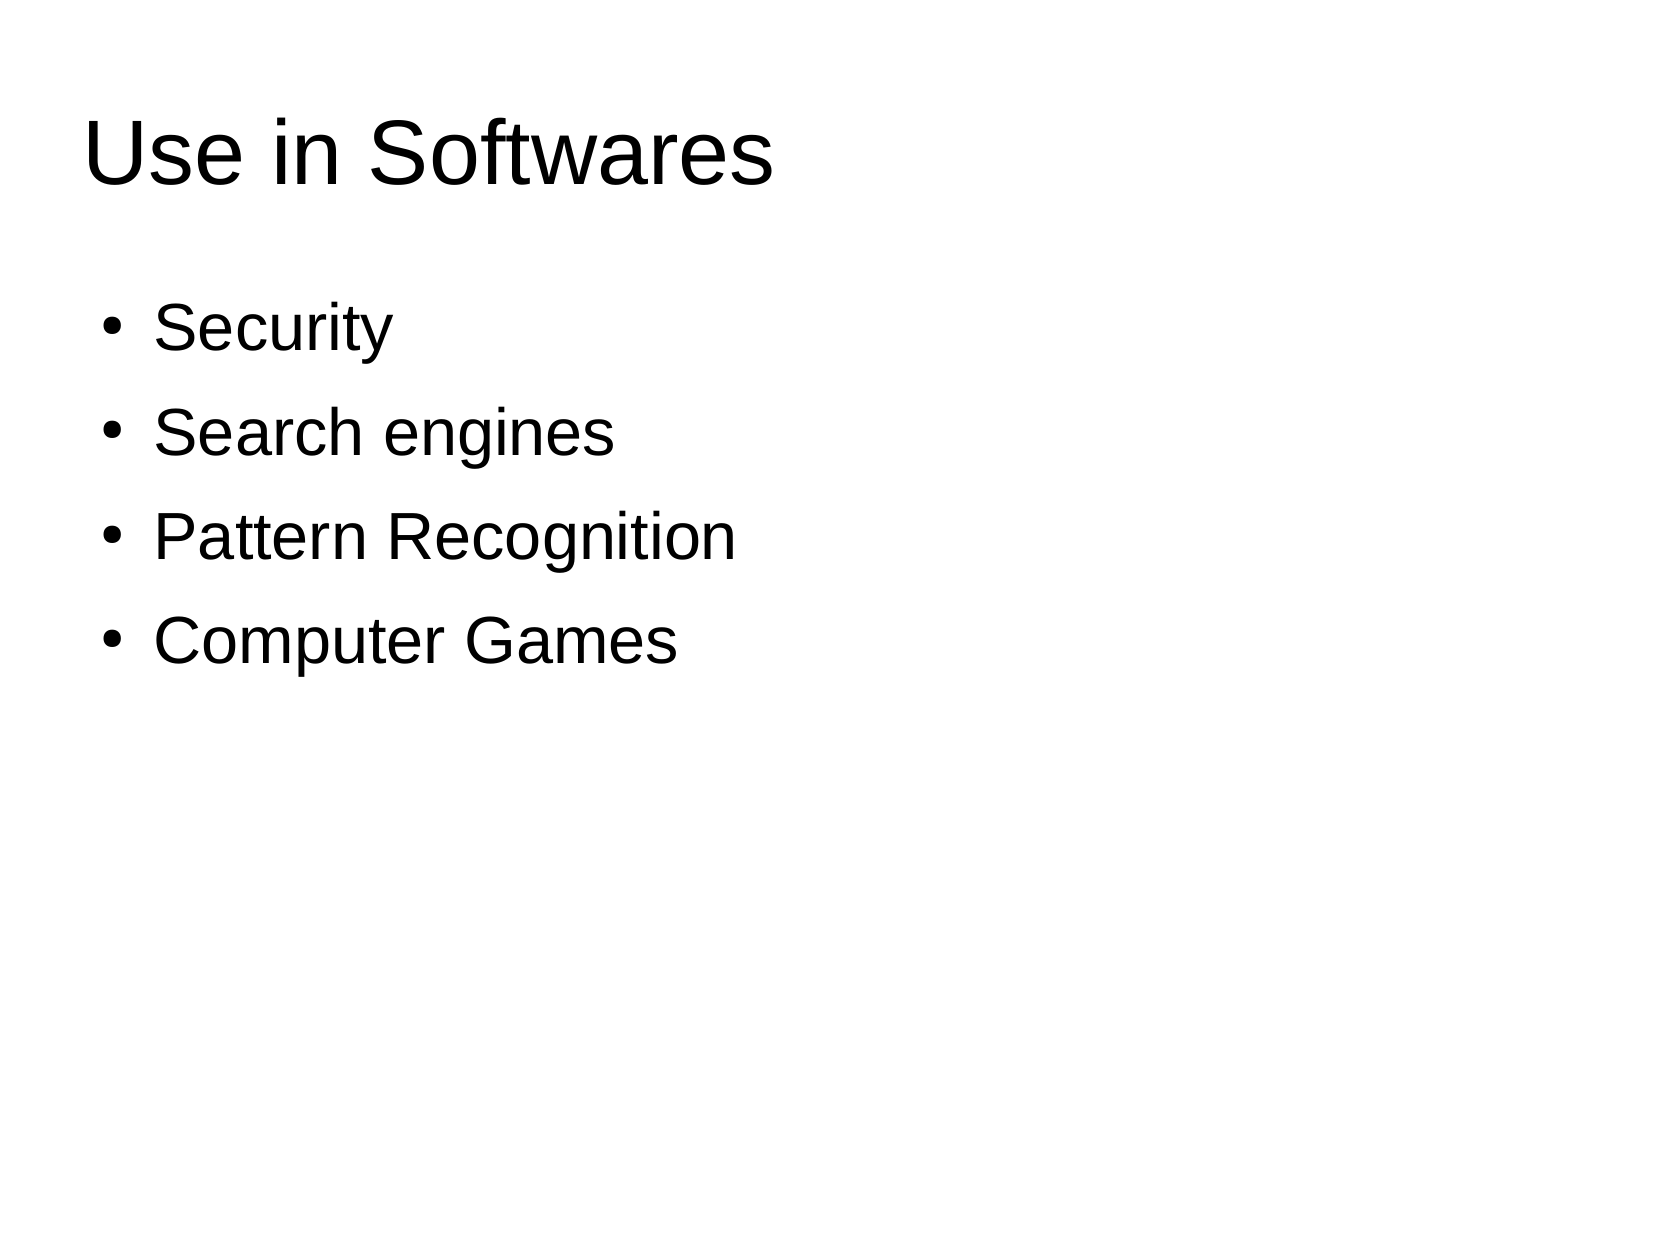

# Use in Softwares
Security
Search engines
Pattern Recognition
Computer Games